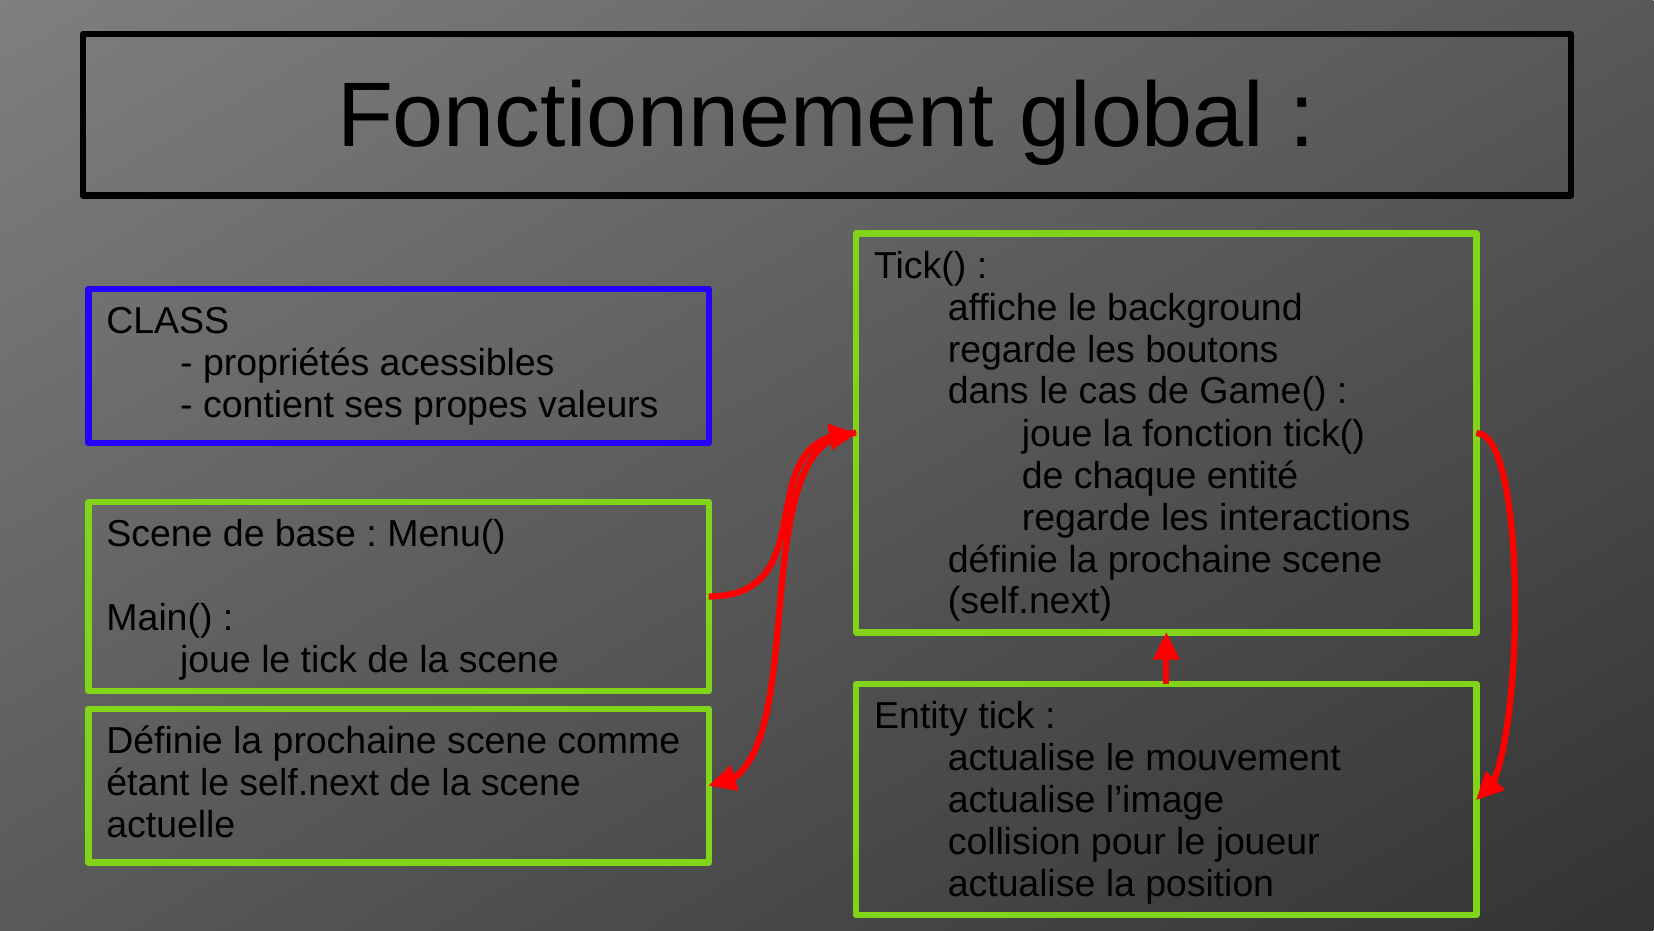

# Fonctionnement global :
Tick() :
	affiche le background
	regarde les boutons
	dans le cas de Game() :
		joue la fonction tick()
		de chaque entité
		regarde les interactions
	définie la prochaine scene
	(self.next)
CLASS
	- propriétés acessibles
	- contient ses propes valeurs
Scene de base : Menu()
Main() :
	joue le tick de la scene
Entity tick :
	actualise le mouvement
	actualise l’image
	collision pour le joueur
	actualise la position
Définie la prochaine scene comme étant le self.next de la scene actuelle